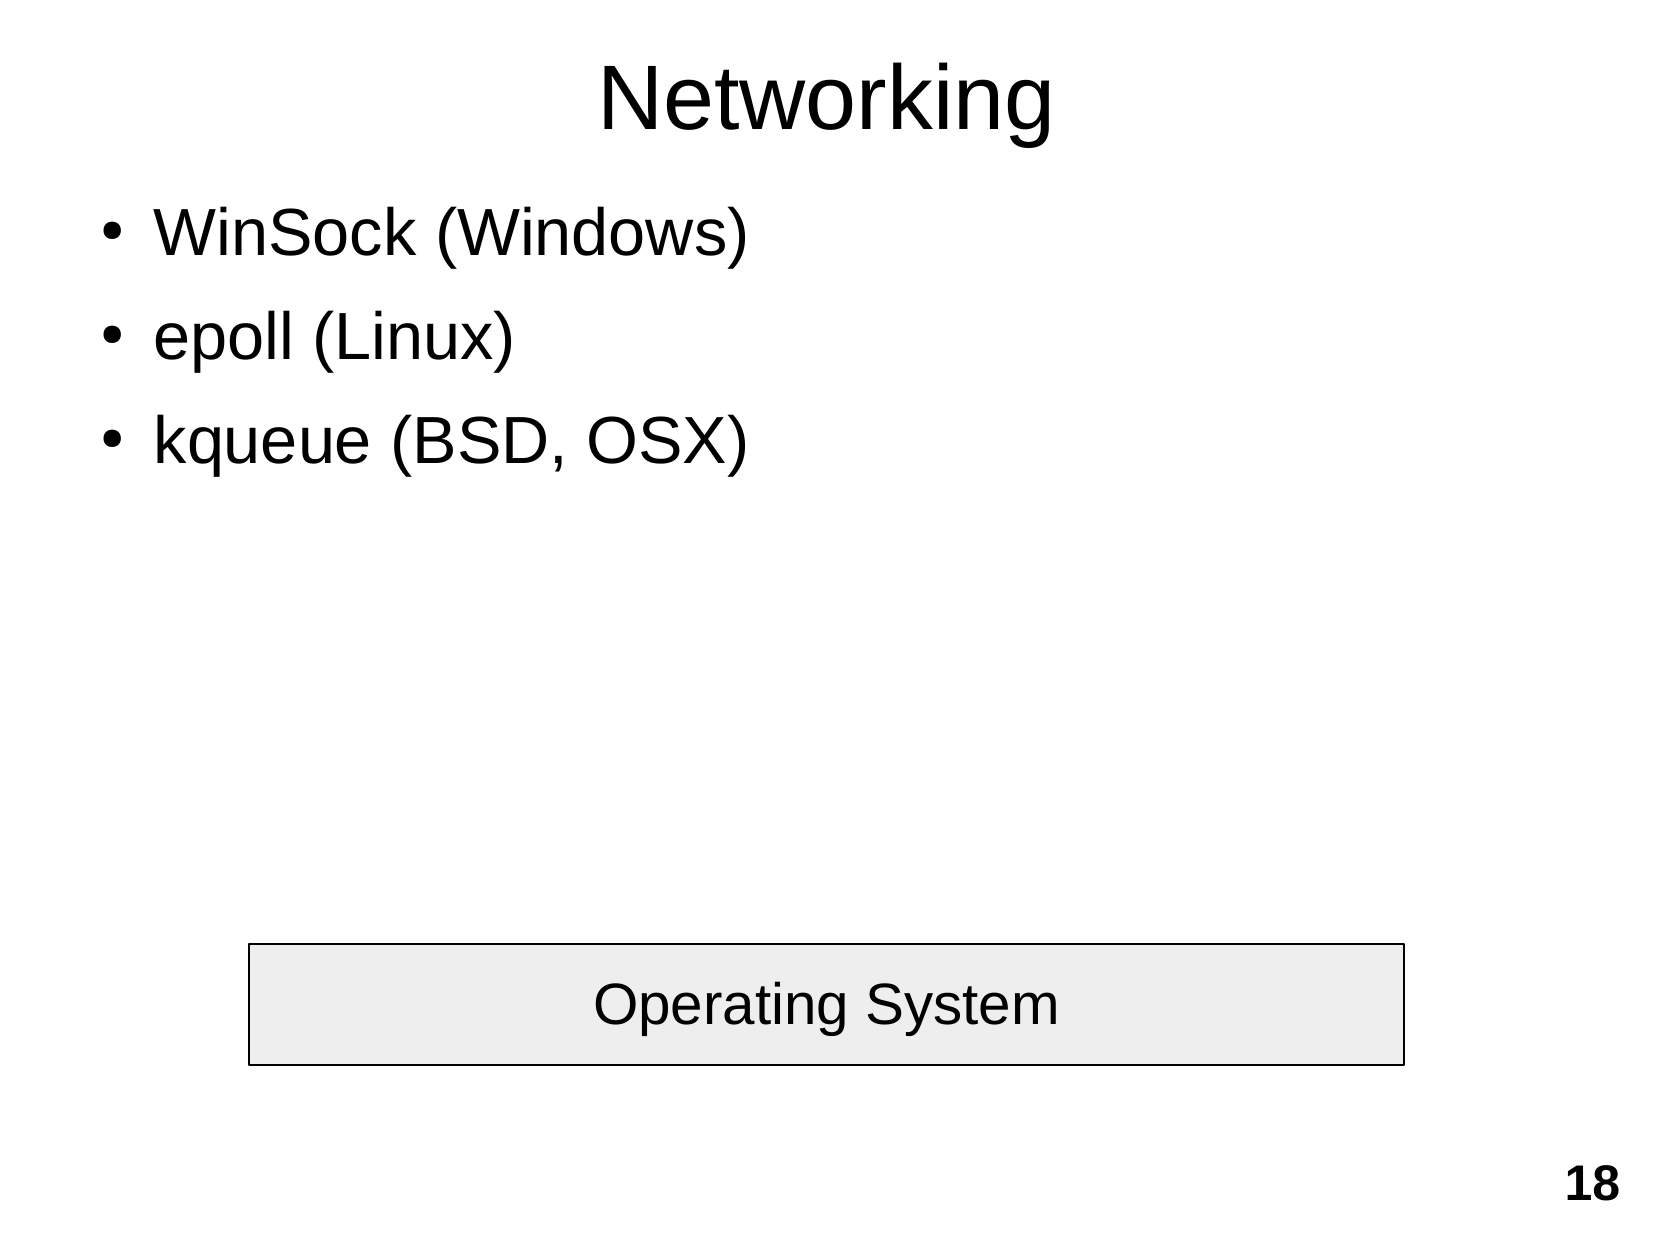

# Networking
WinSock (Windows)
epoll (Linux)
kqueue (BSD, OSX)
Operating System
18